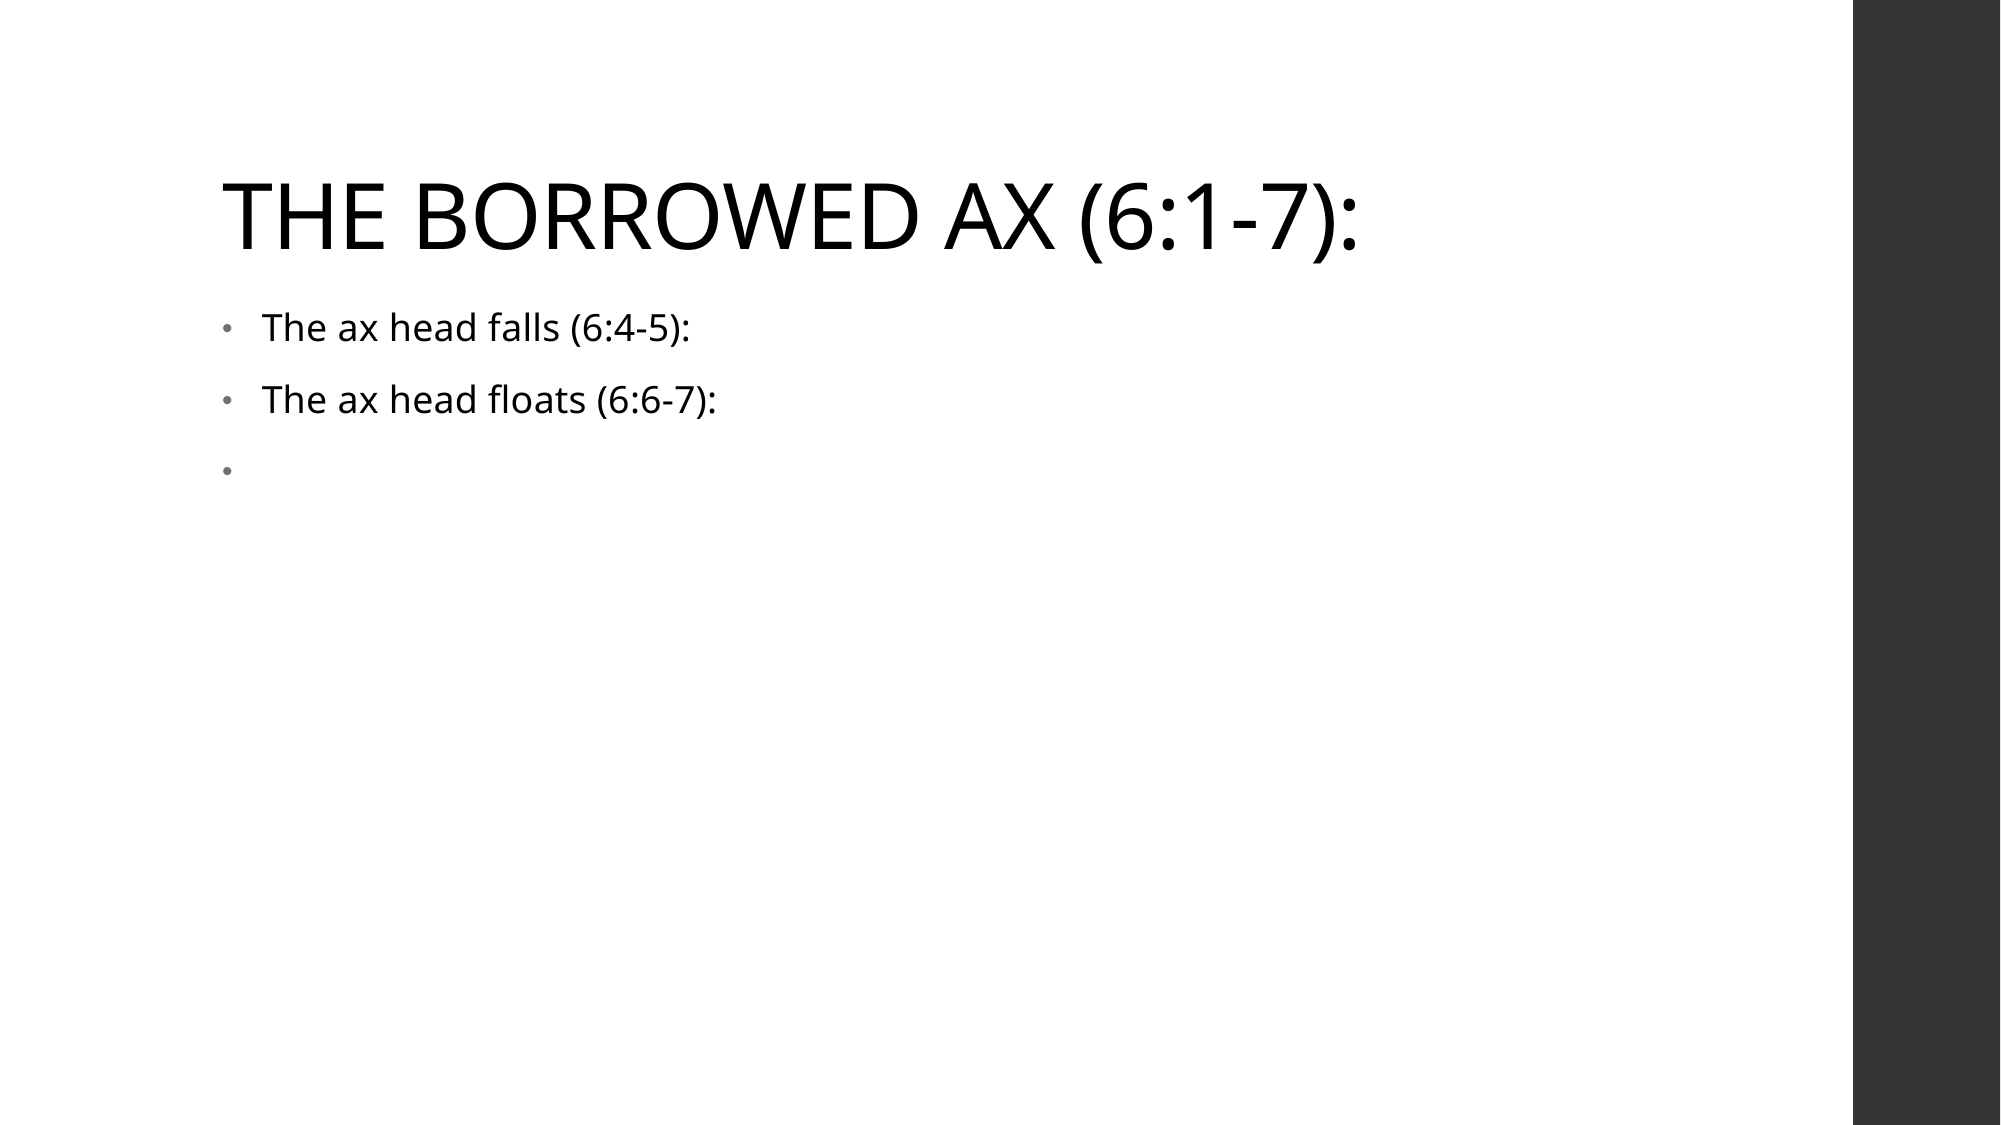

# THE BORROWED AX (6:1-7):
 The ax head falls (6:4-5):
 The ax head floats (6:6-7):